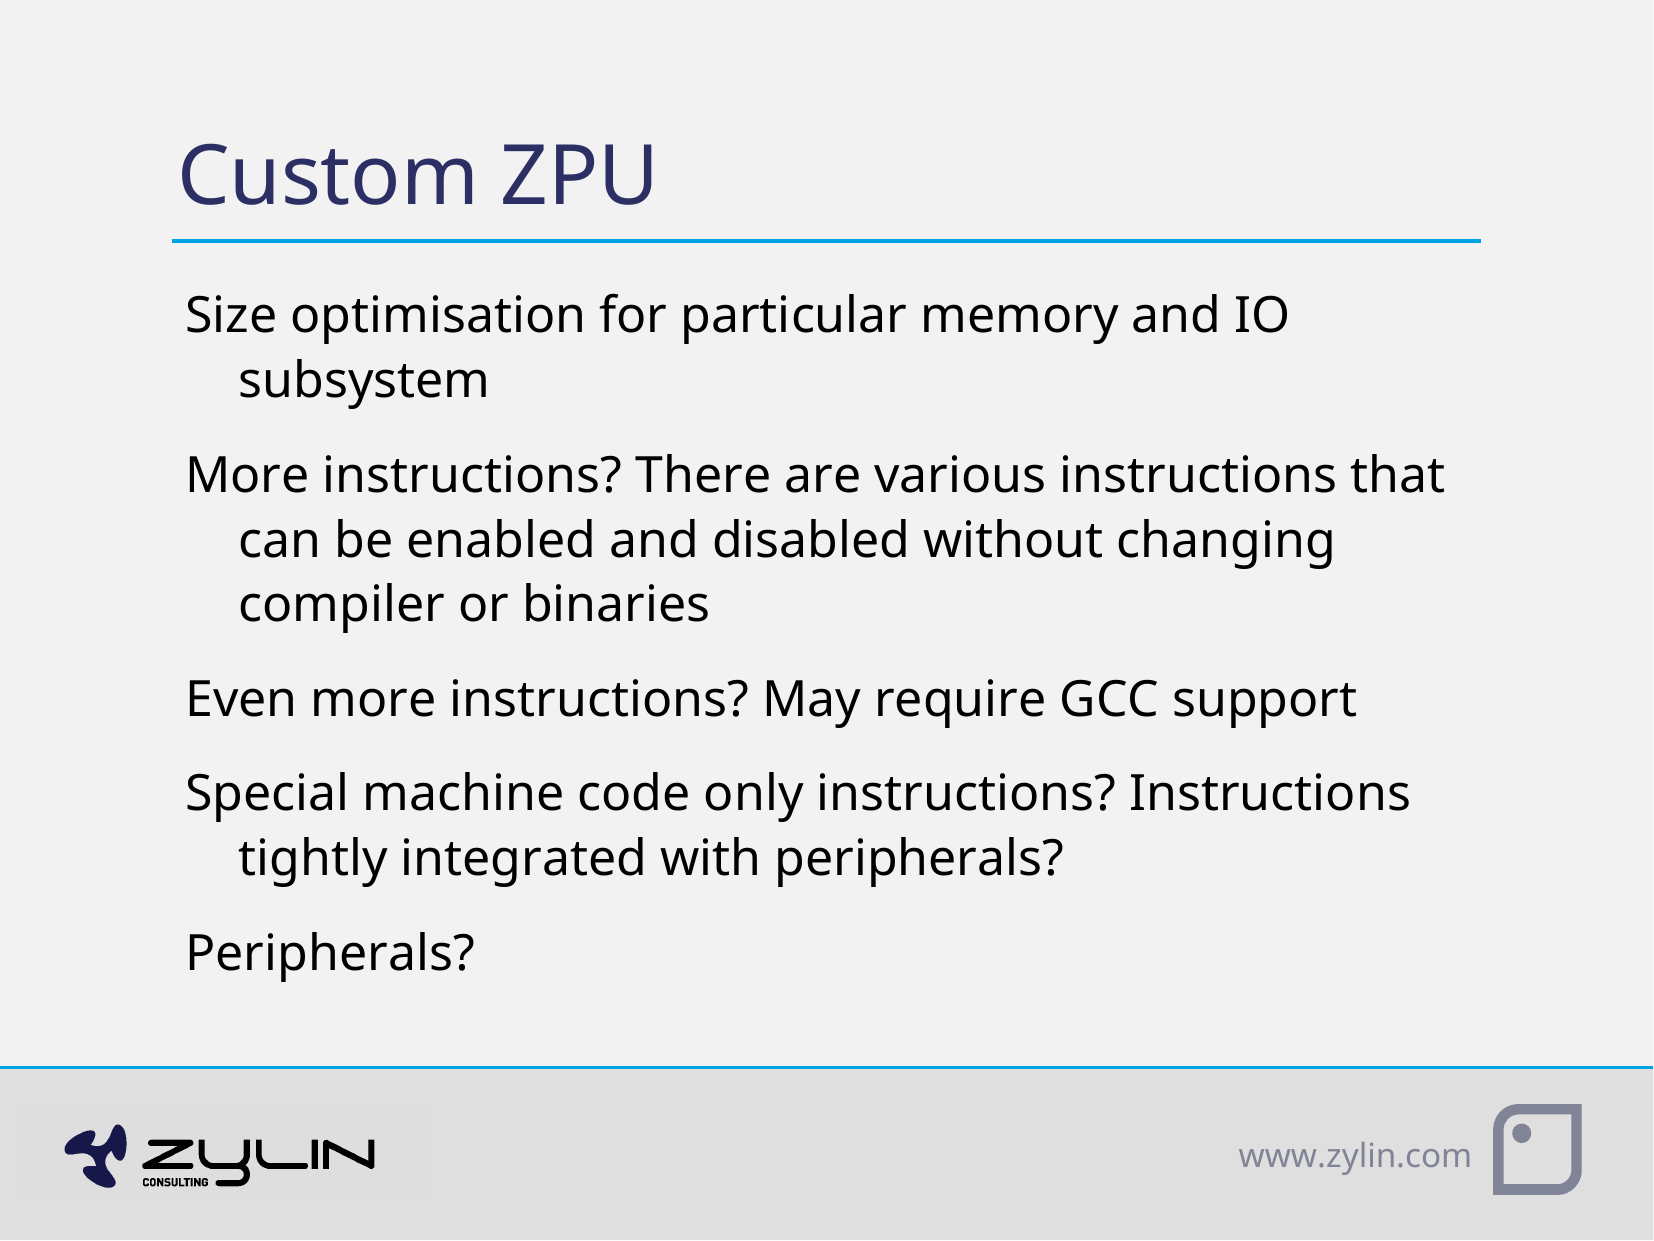

# Custom ZPU
Size optimisation for particular memory and IO subsystem
More instructions? There are various instructions that can be enabled and disabled without changing compiler or binaries
Even more instructions? May require GCC support
Special machine code only instructions? Instructions tightly integrated with peripherals?
Peripherals?